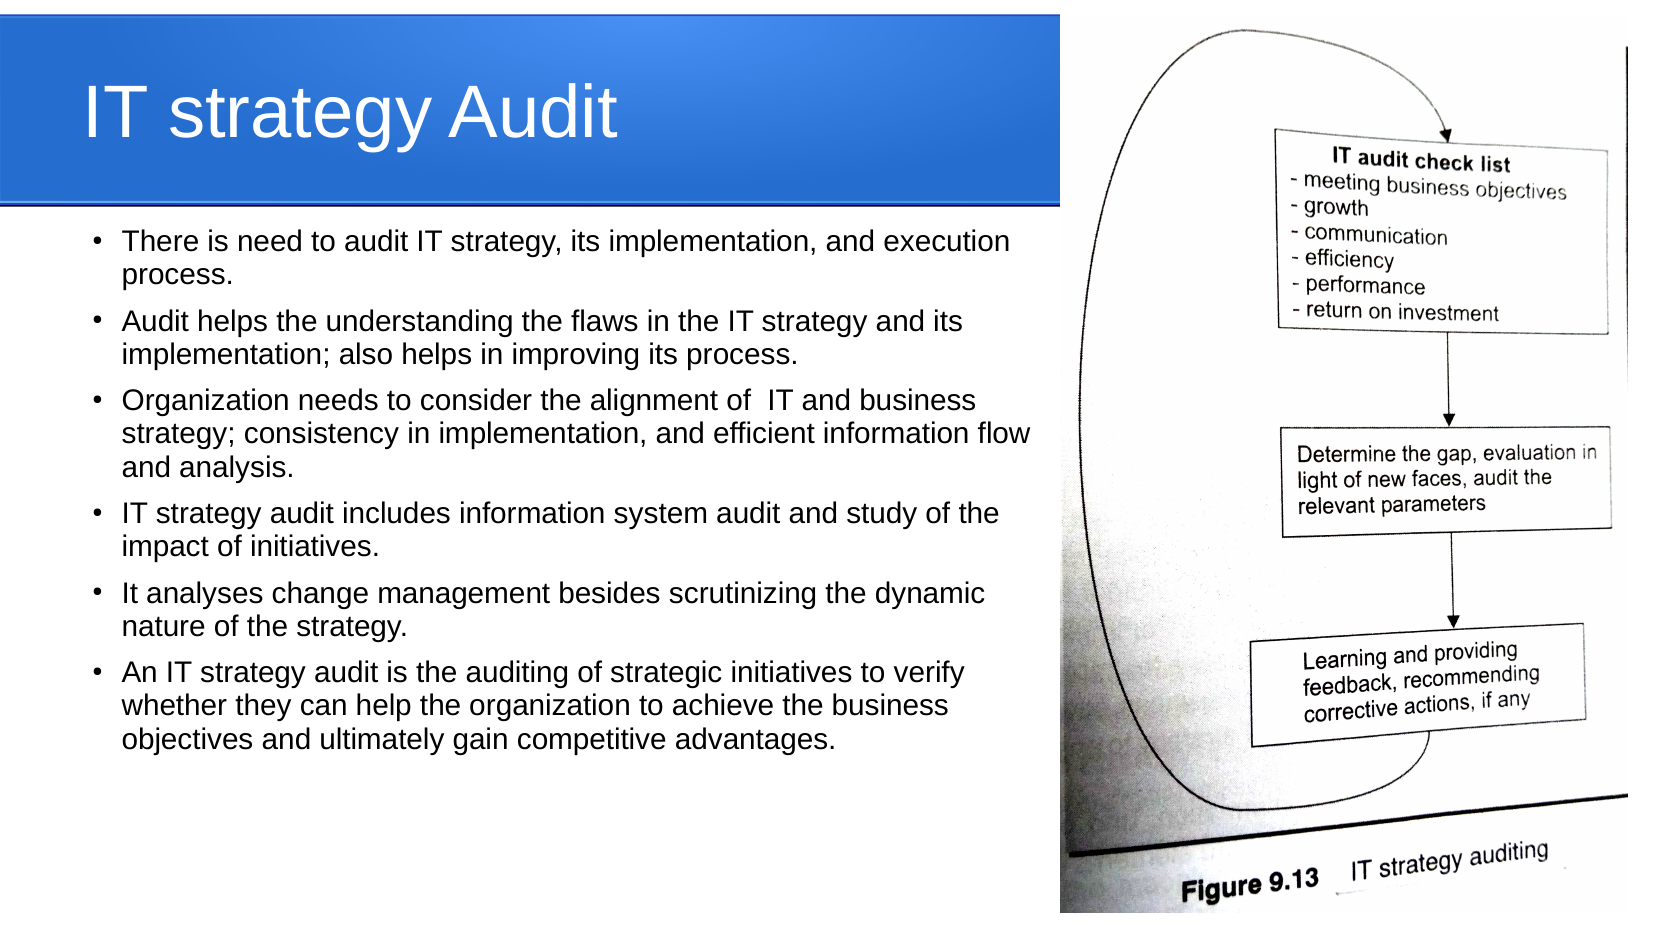

# IT strategy Audit
There is need to audit IT strategy, its implementation, and execution process.
Audit helps the understanding the flaws in the IT strategy and its implementation; also helps in improving its process.
Organization needs to consider the alignment of IT and business strategy; consistency in implementation, and efficient information flow and analysis.
IT strategy audit includes information system audit and study of the impact of initiatives.
It analyses change management besides scrutinizing the dynamic nature of the strategy.
An IT strategy audit is the auditing of strategic initiatives to verify whether they can help the organization to achieve the business objectives and ultimately gain competitive advantages.